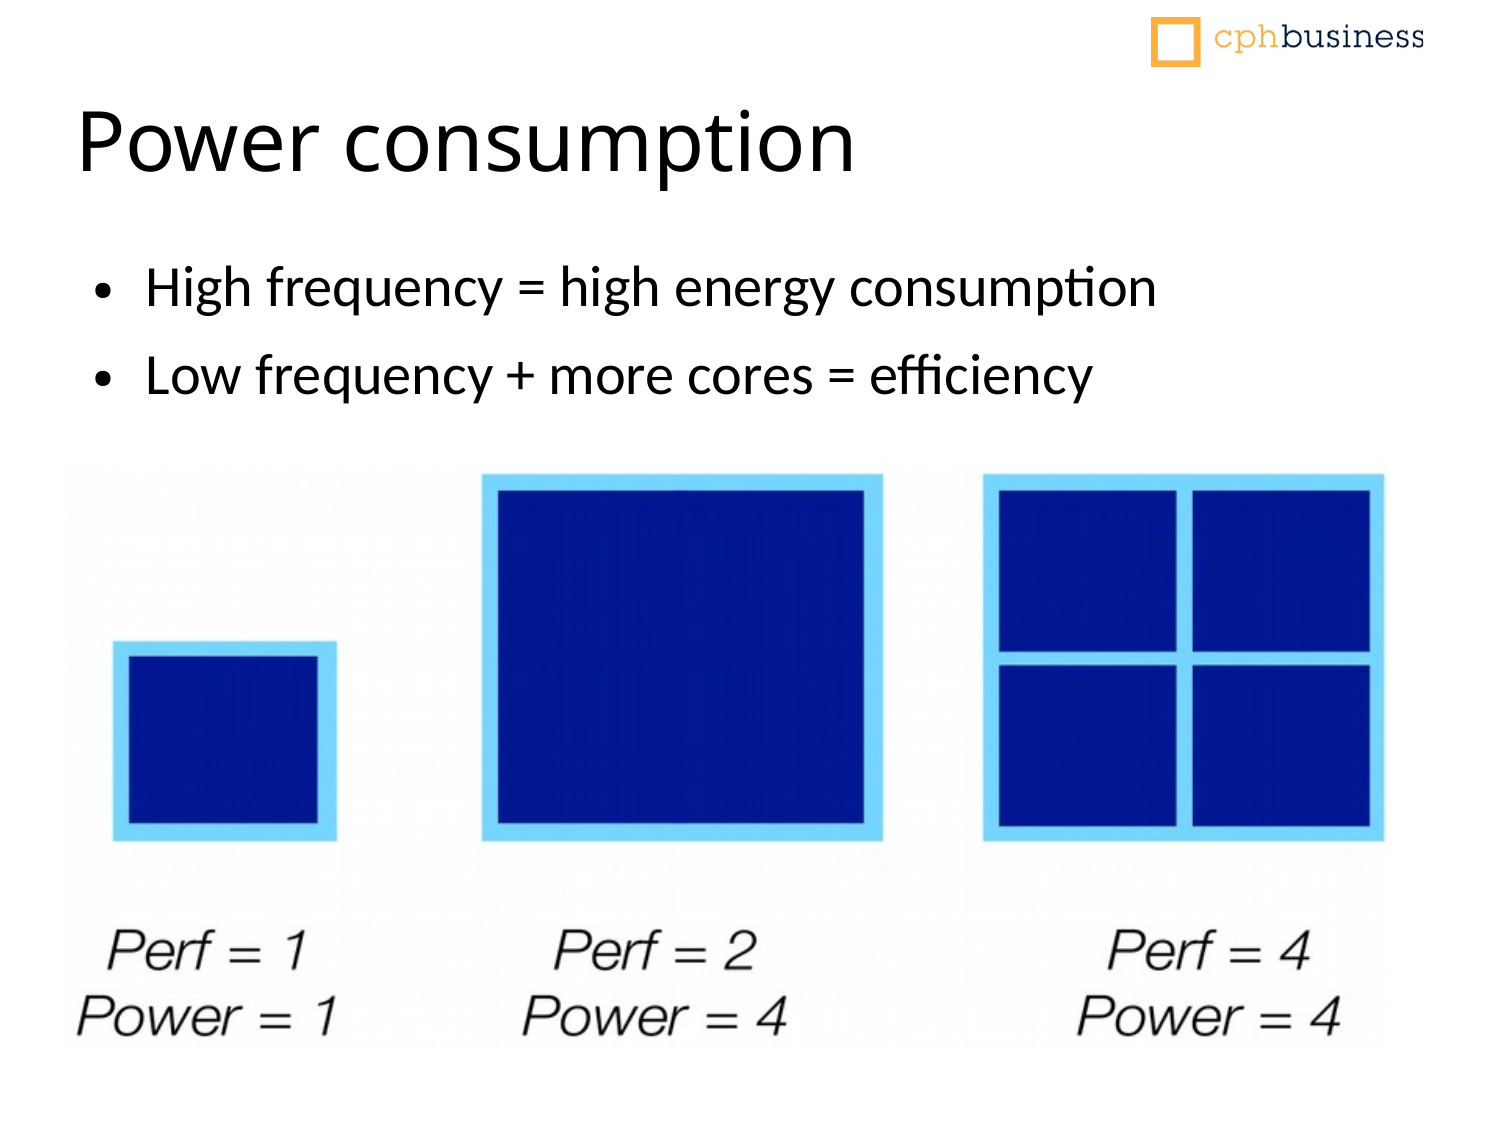

# Power consumption
High frequency = high energy consumption
Low frequency + more cores = efficiency